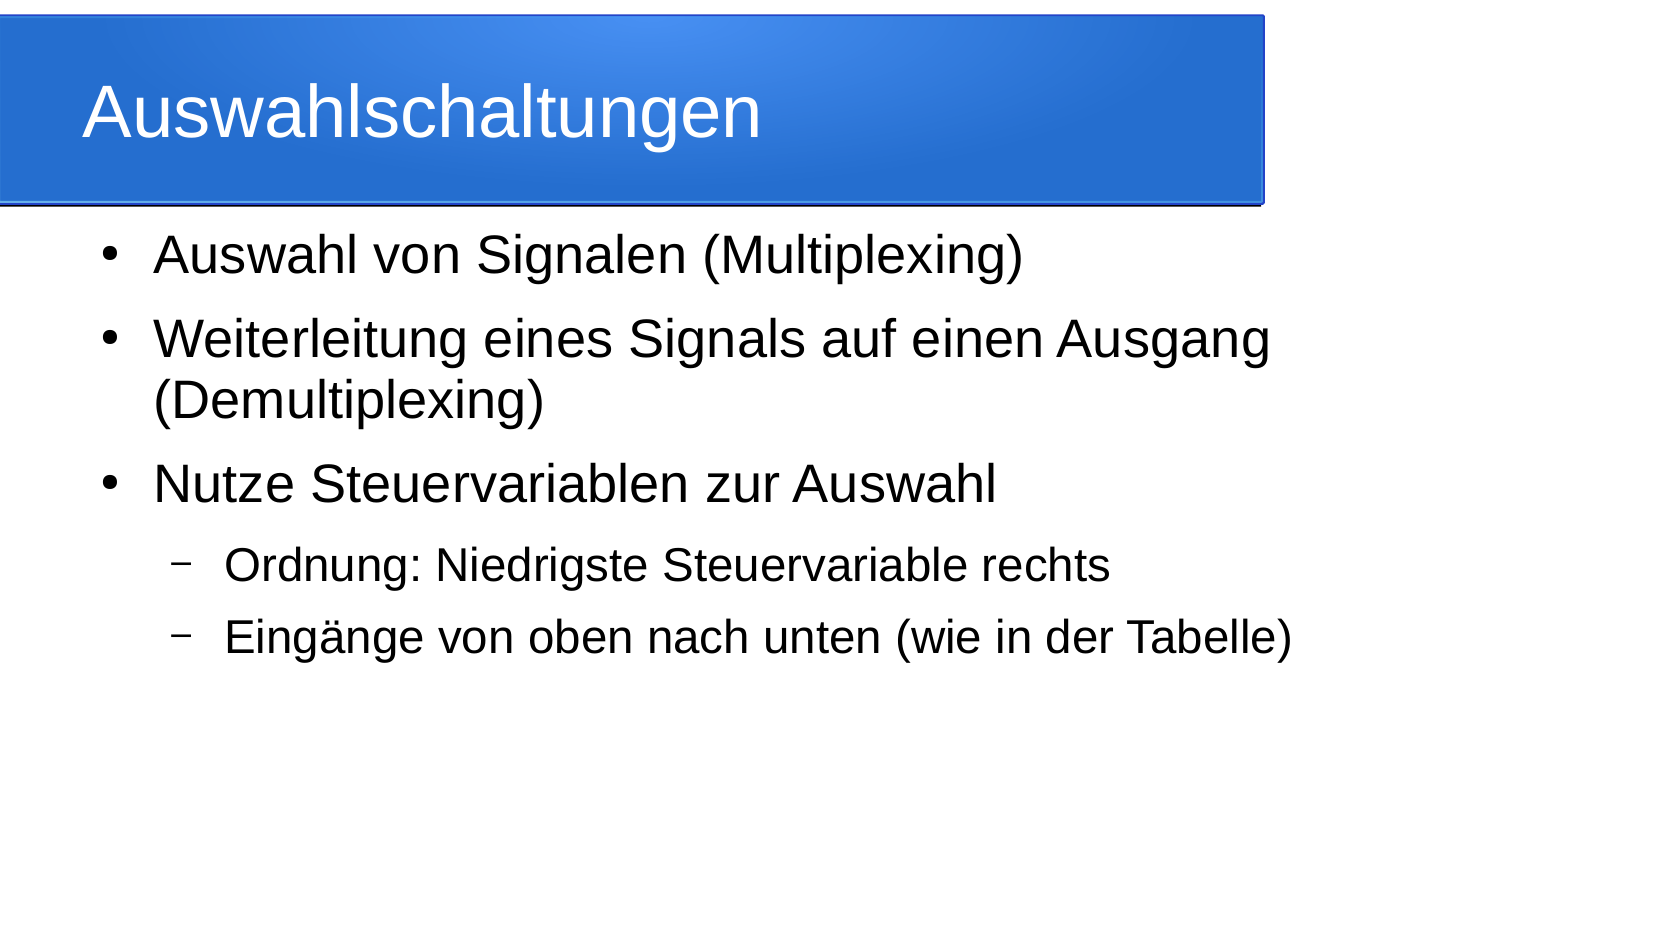

# Auswahlschaltungen
Auswahl von Signalen (Multiplexing)
Weiterleitung eines Signals auf einen Ausgang (Demultiplexing)
Nutze Steuervariablen zur Auswahl
Ordnung: Niedrigste Steuervariable rechts
Eingänge von oben nach unten (wie in der Tabelle)